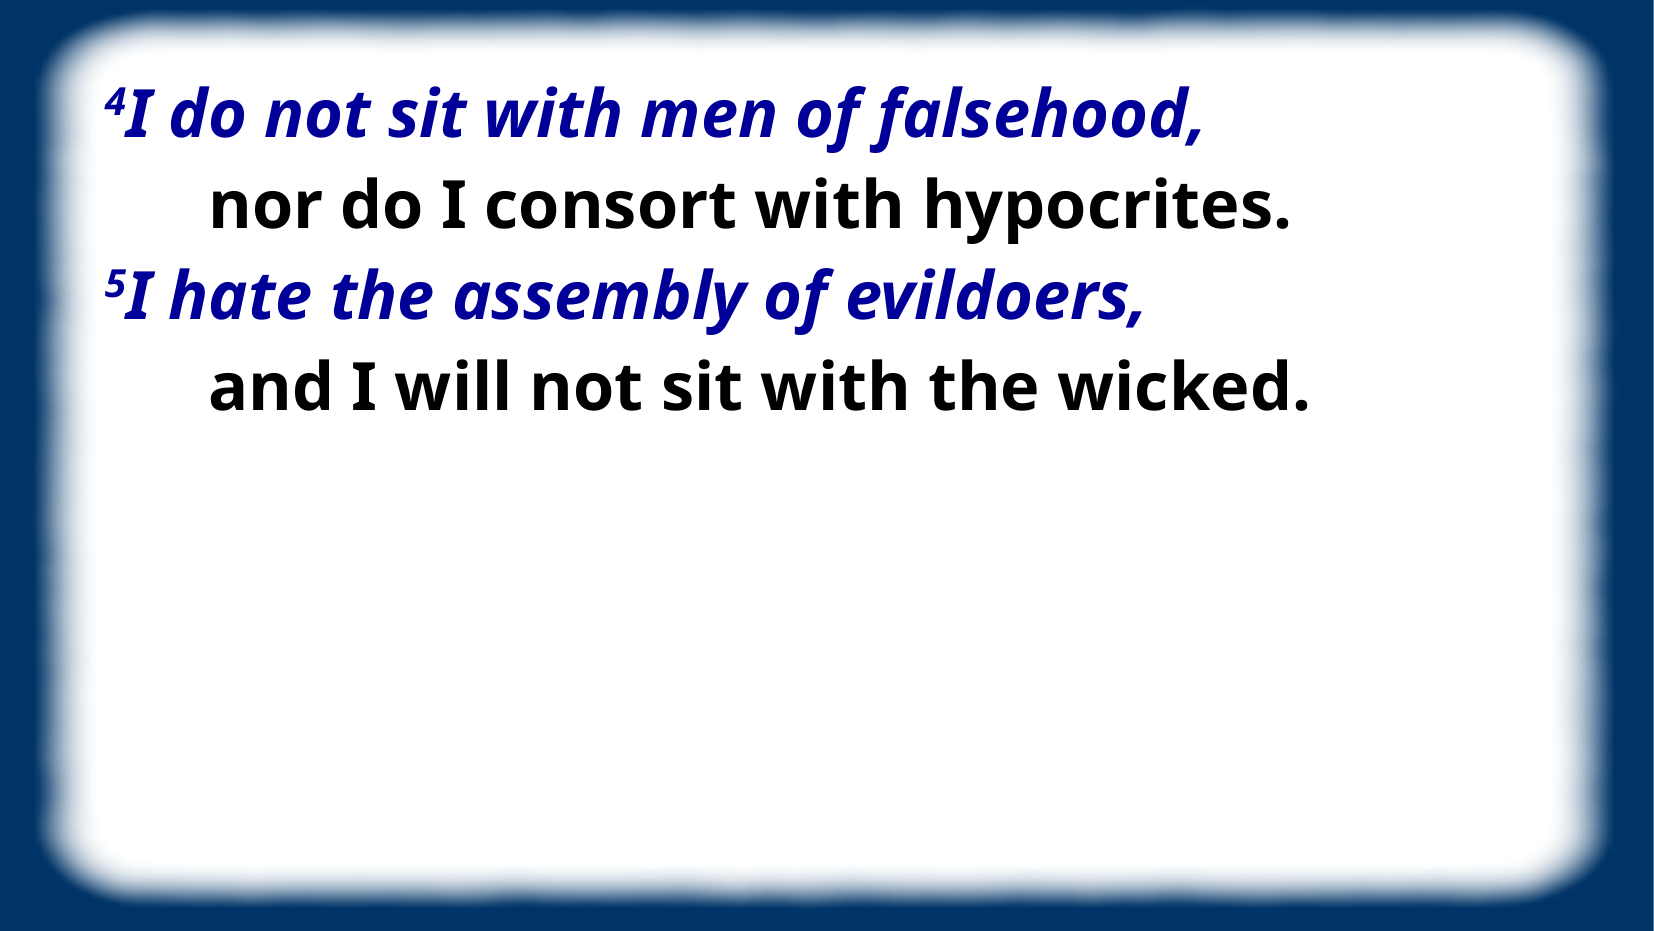

4I do not sit with men of falsehood,
 nor do I consort with hypocrites.
5I hate the assembly of evildoers,
 and I will not sit with the wicked.